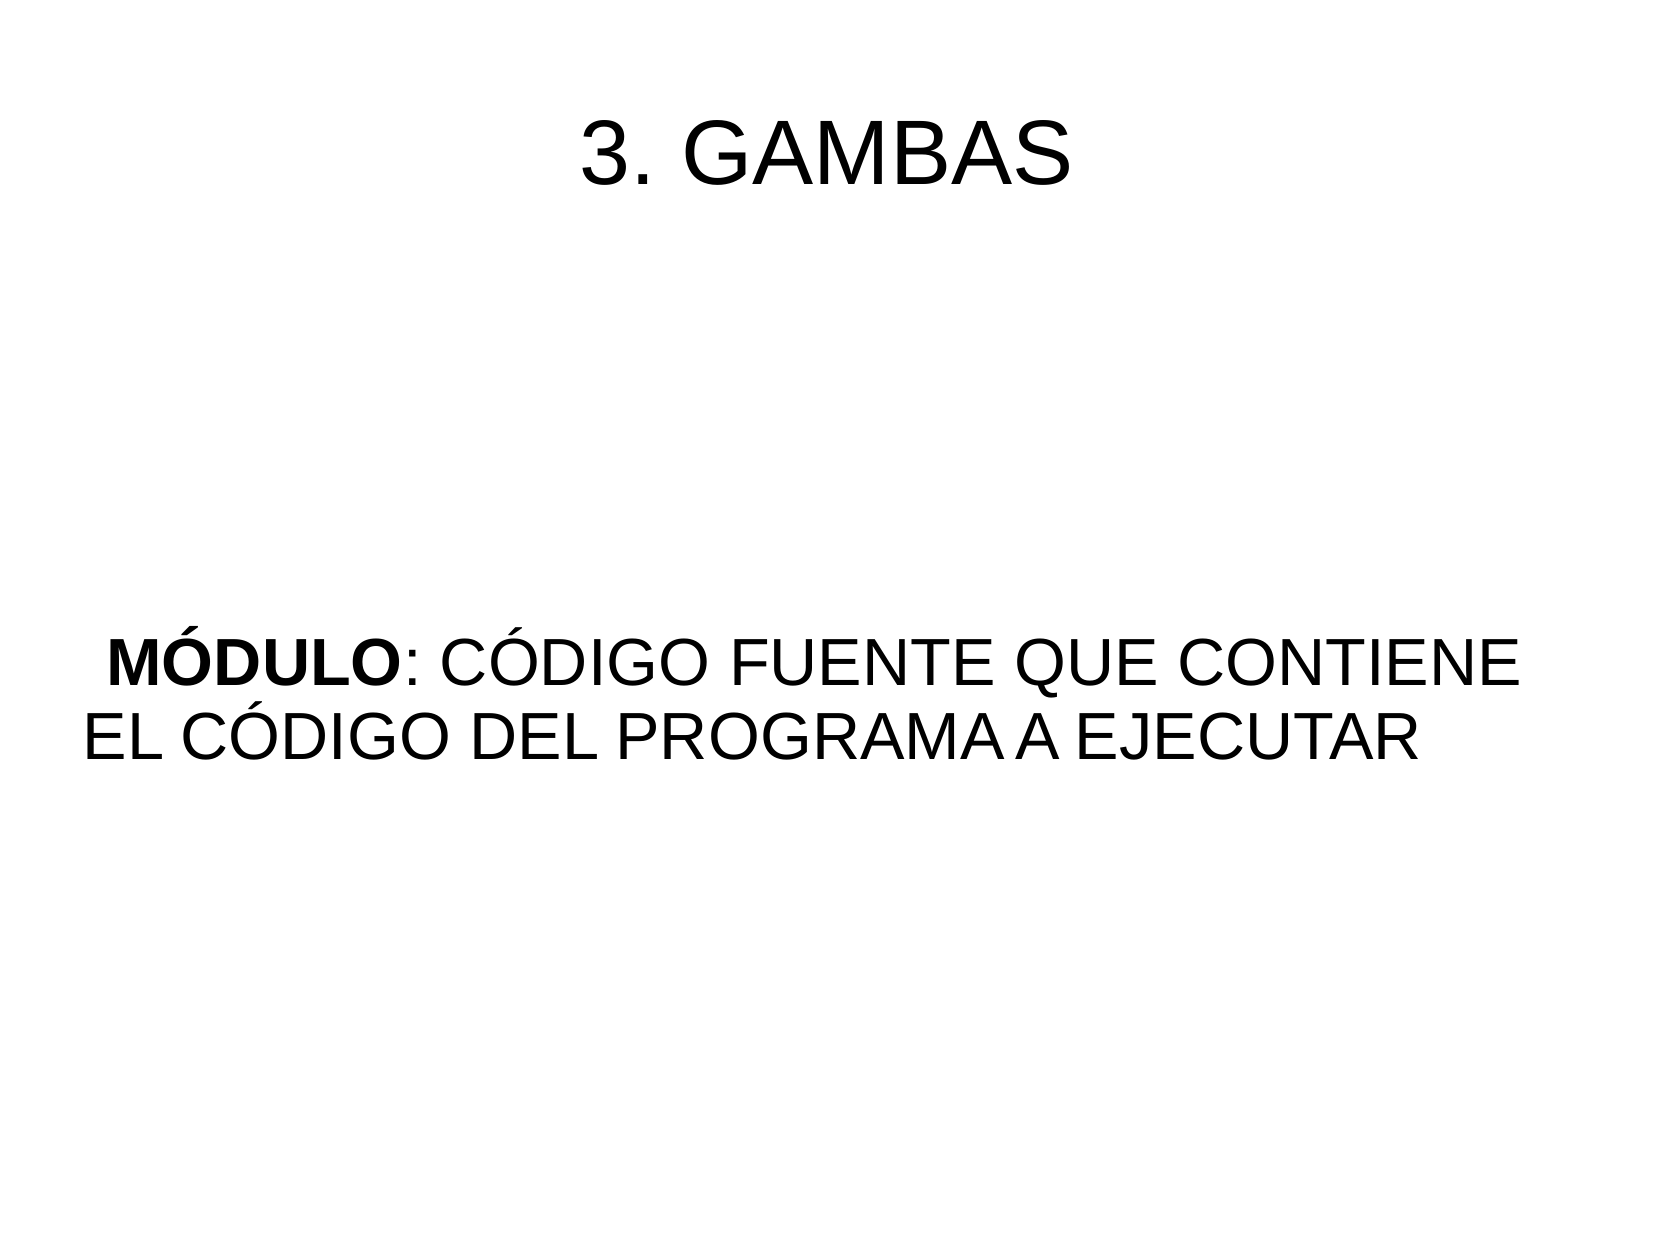

# 3. GAMBAS
MÓDULO: CÓDIGO FUENTE QUE CONTIENE EL CÓDIGO DEL PROGRAMA A EJECUTAR